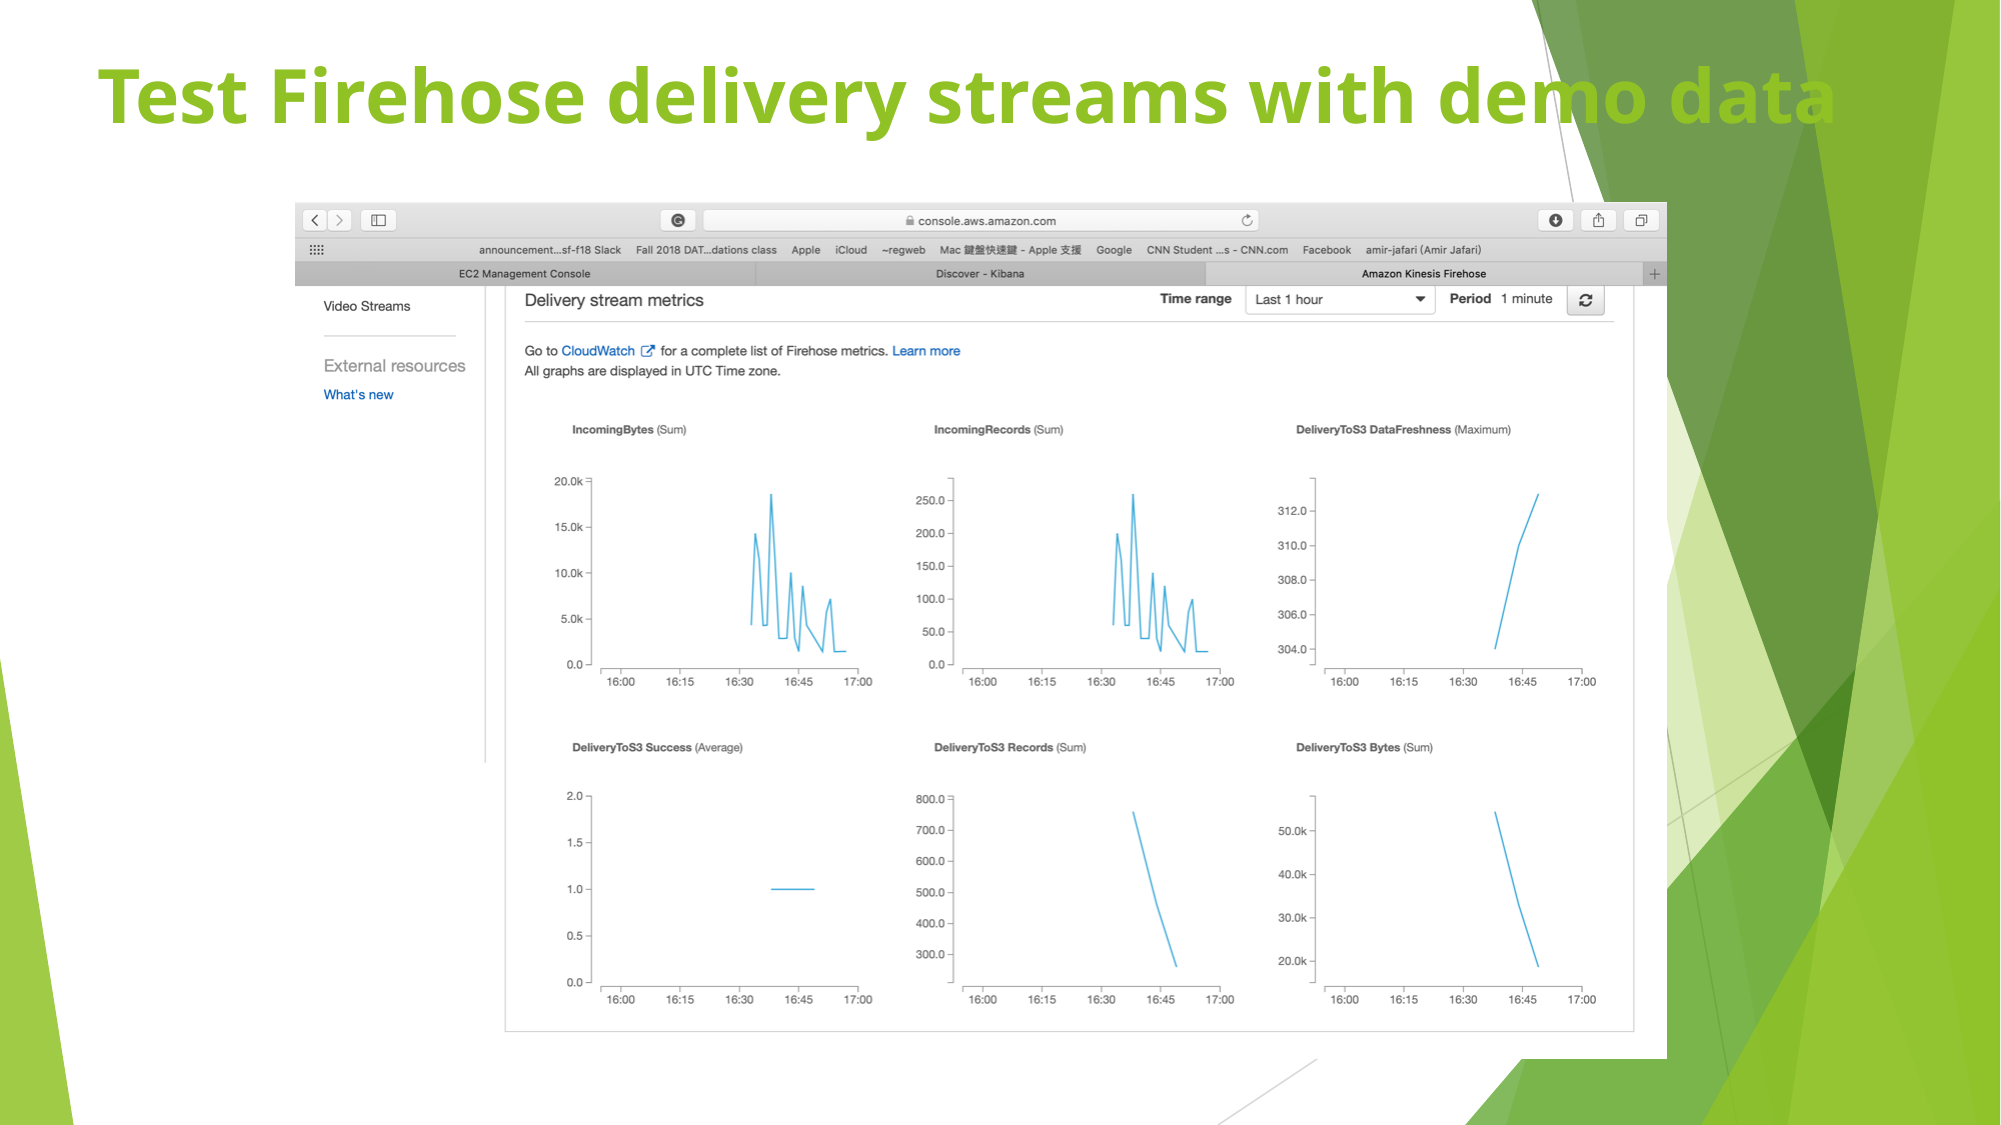

# Test Firehose delivery streams with demo data